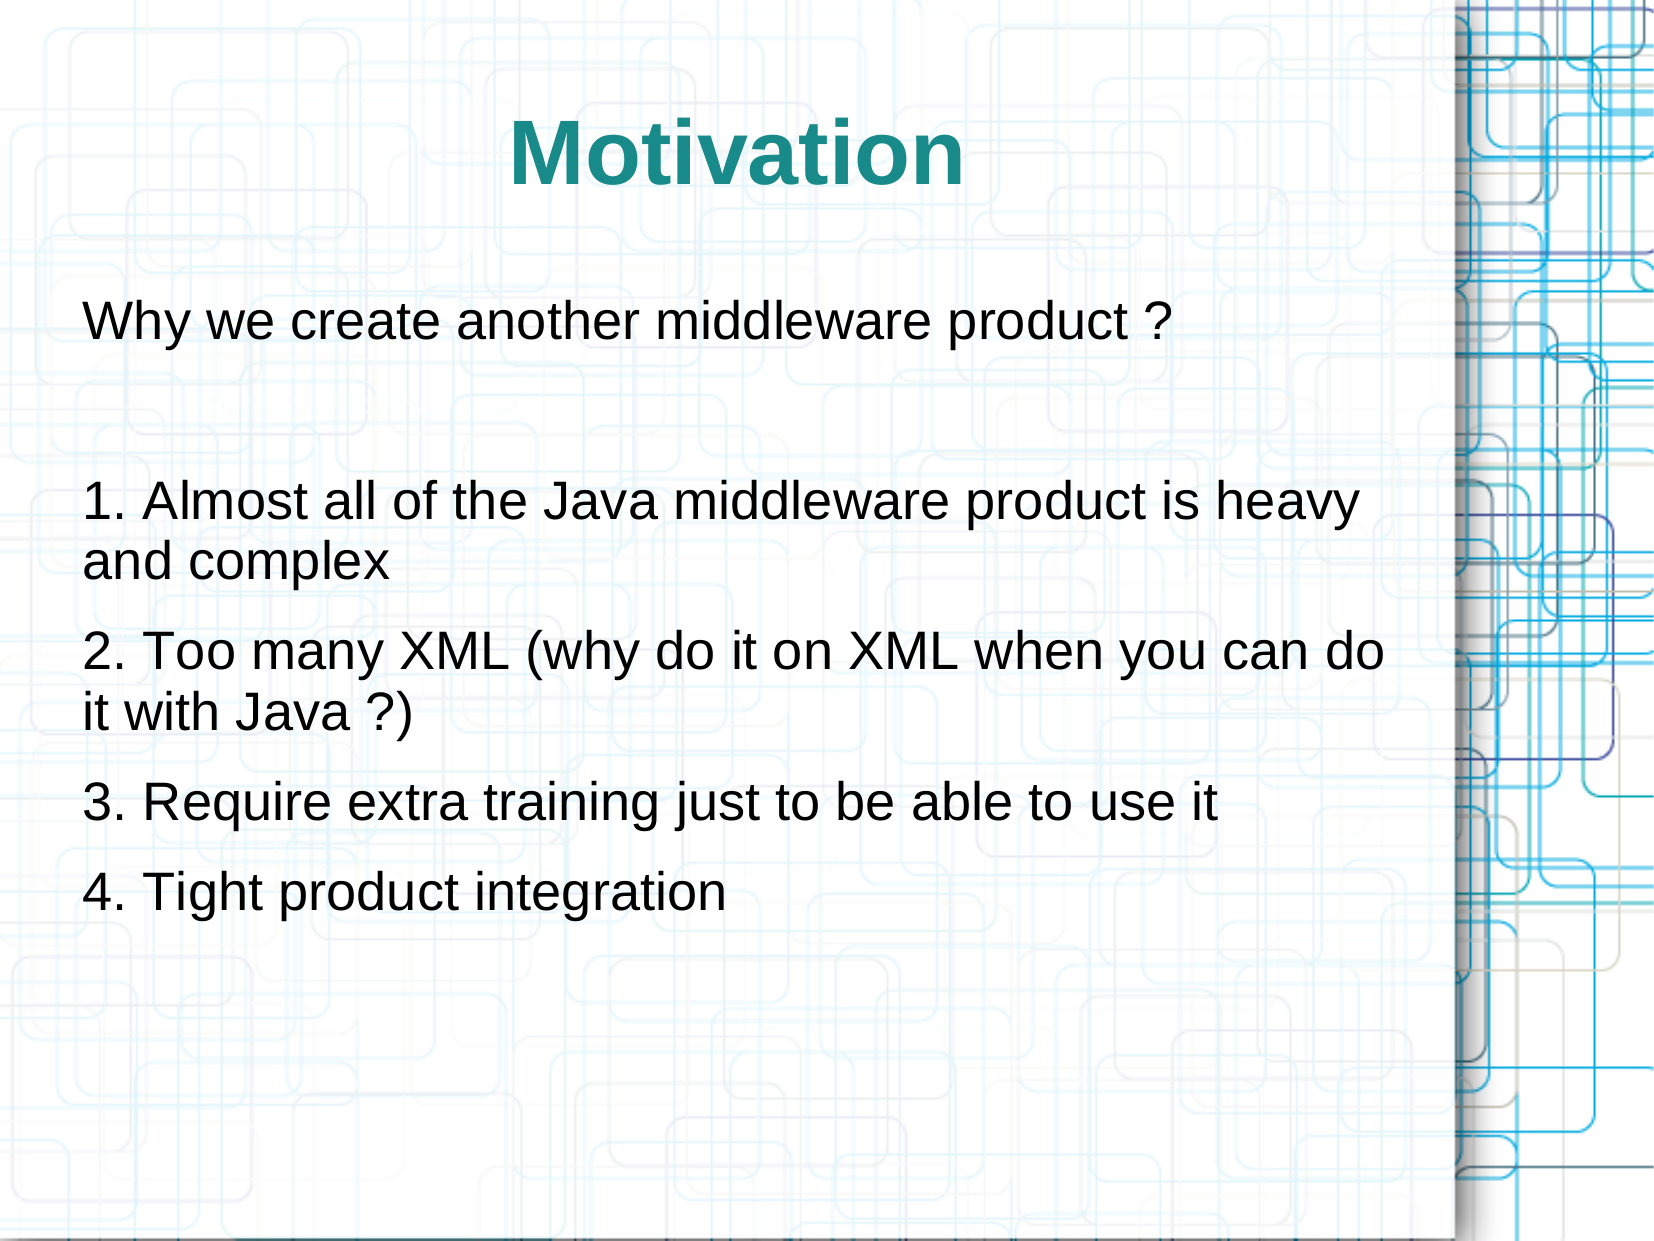

# Motivation
Why we create another middleware product ?
1. Almost all of the Java middleware product is heavy and complex
2. Too many XML (why do it on XML when you can do it with Java ?)
3. Require extra training just to be able to use it
4. Tight product integration